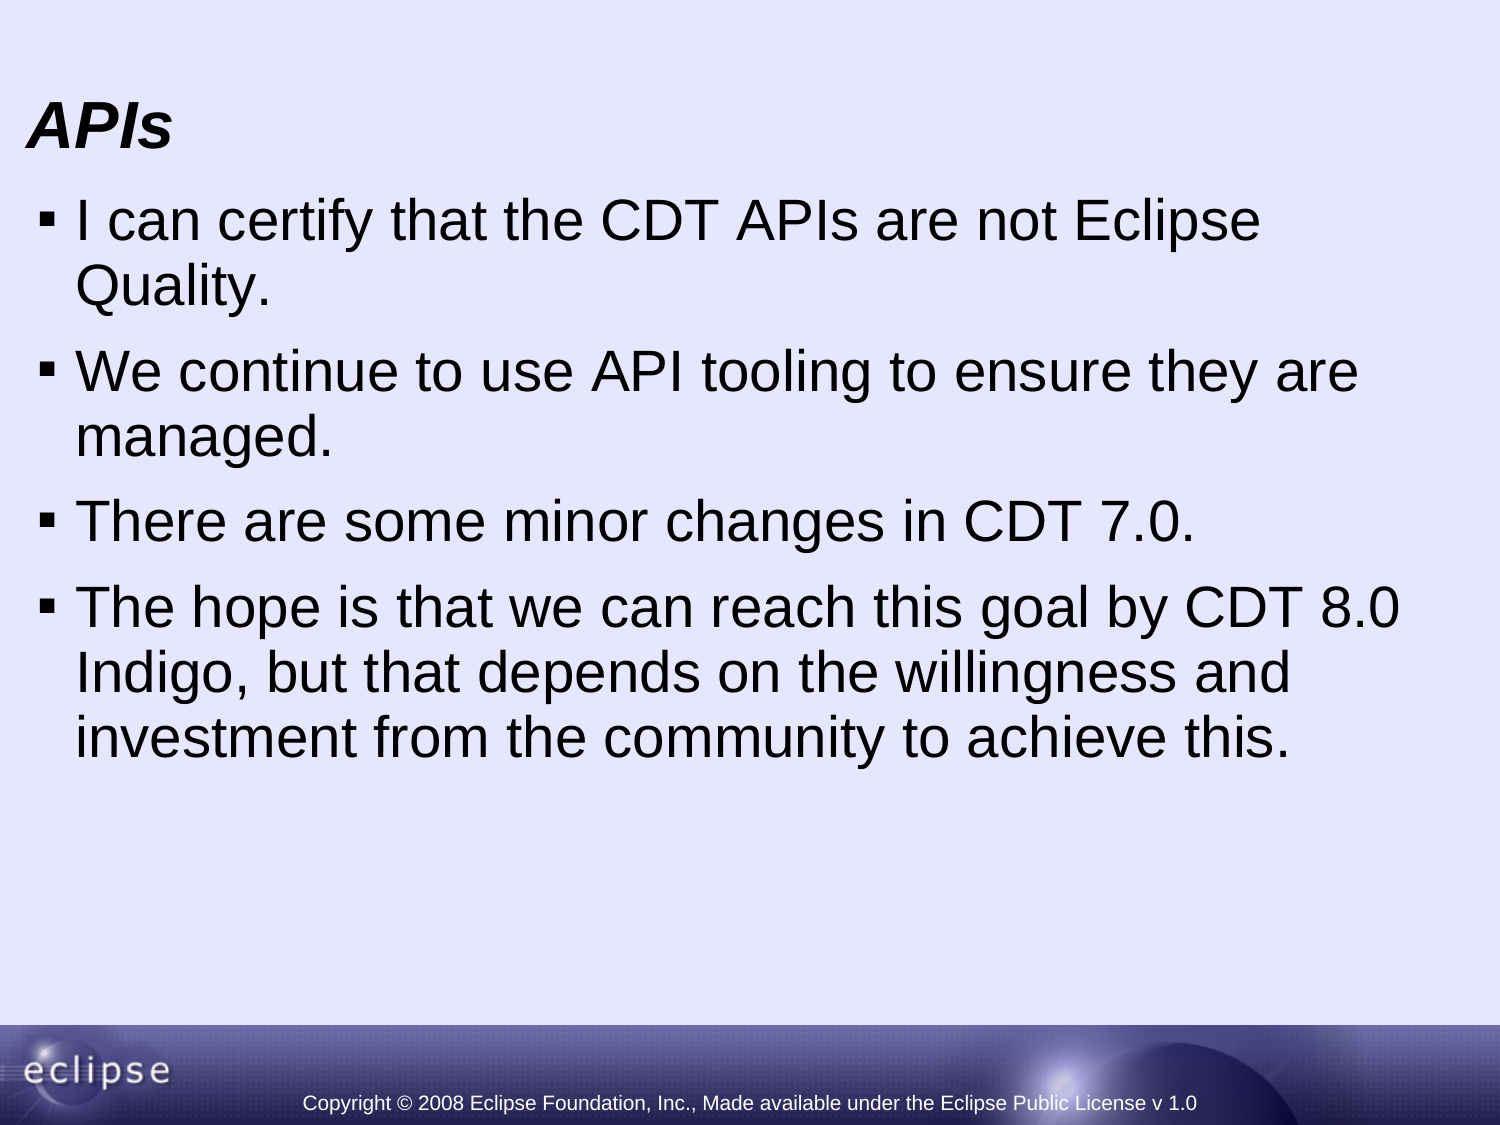

# APIs
I can certify that the CDT APIs are not Eclipse Quality.
We continue to use API tooling to ensure they are managed.
There are some minor changes in CDT 7.0.
The hope is that we can reach this goal by CDT 8.0 Indigo, but that depends on the willingness and investment from the community to achieve this.